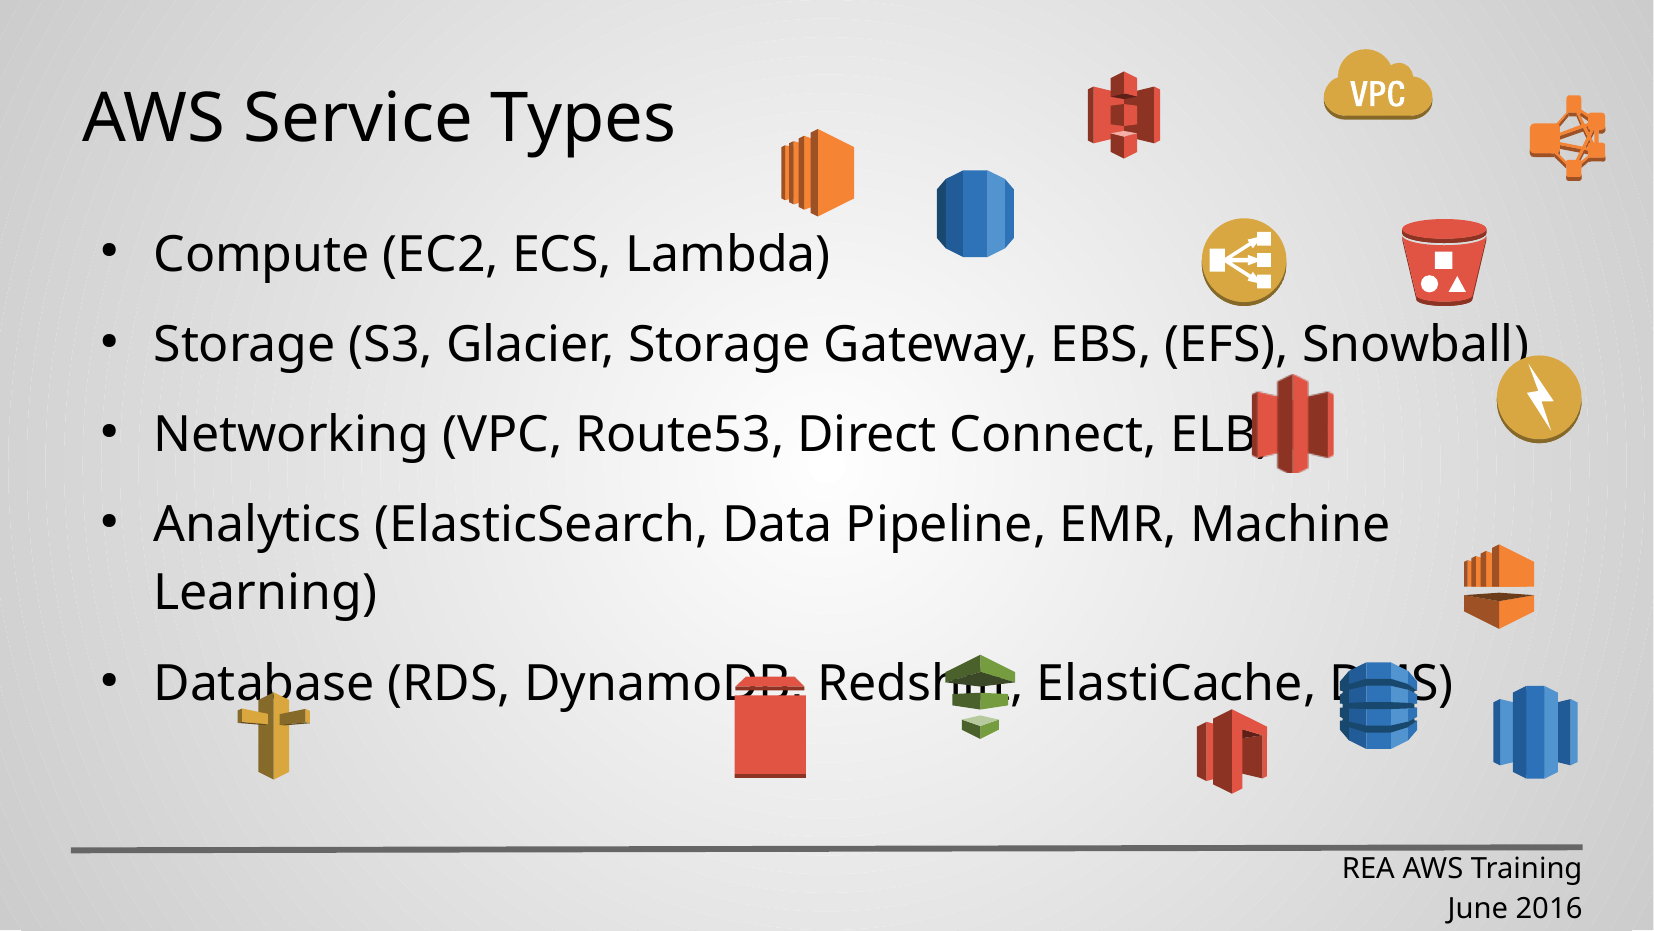

# AWS Service Types
Compute (EC2, ECS, Lambda)
Storage (S3, Glacier, Storage Gateway, EBS, (EFS), Snowball)
Networking (VPC, Route53, Direct Connect, ELB)
Analytics (ElasticSearch, Data Pipeline, EMR, Machine Learning)
Database (RDS, DynamoDB, Redshift, ElastiCache, DMS)
REA AWS Training